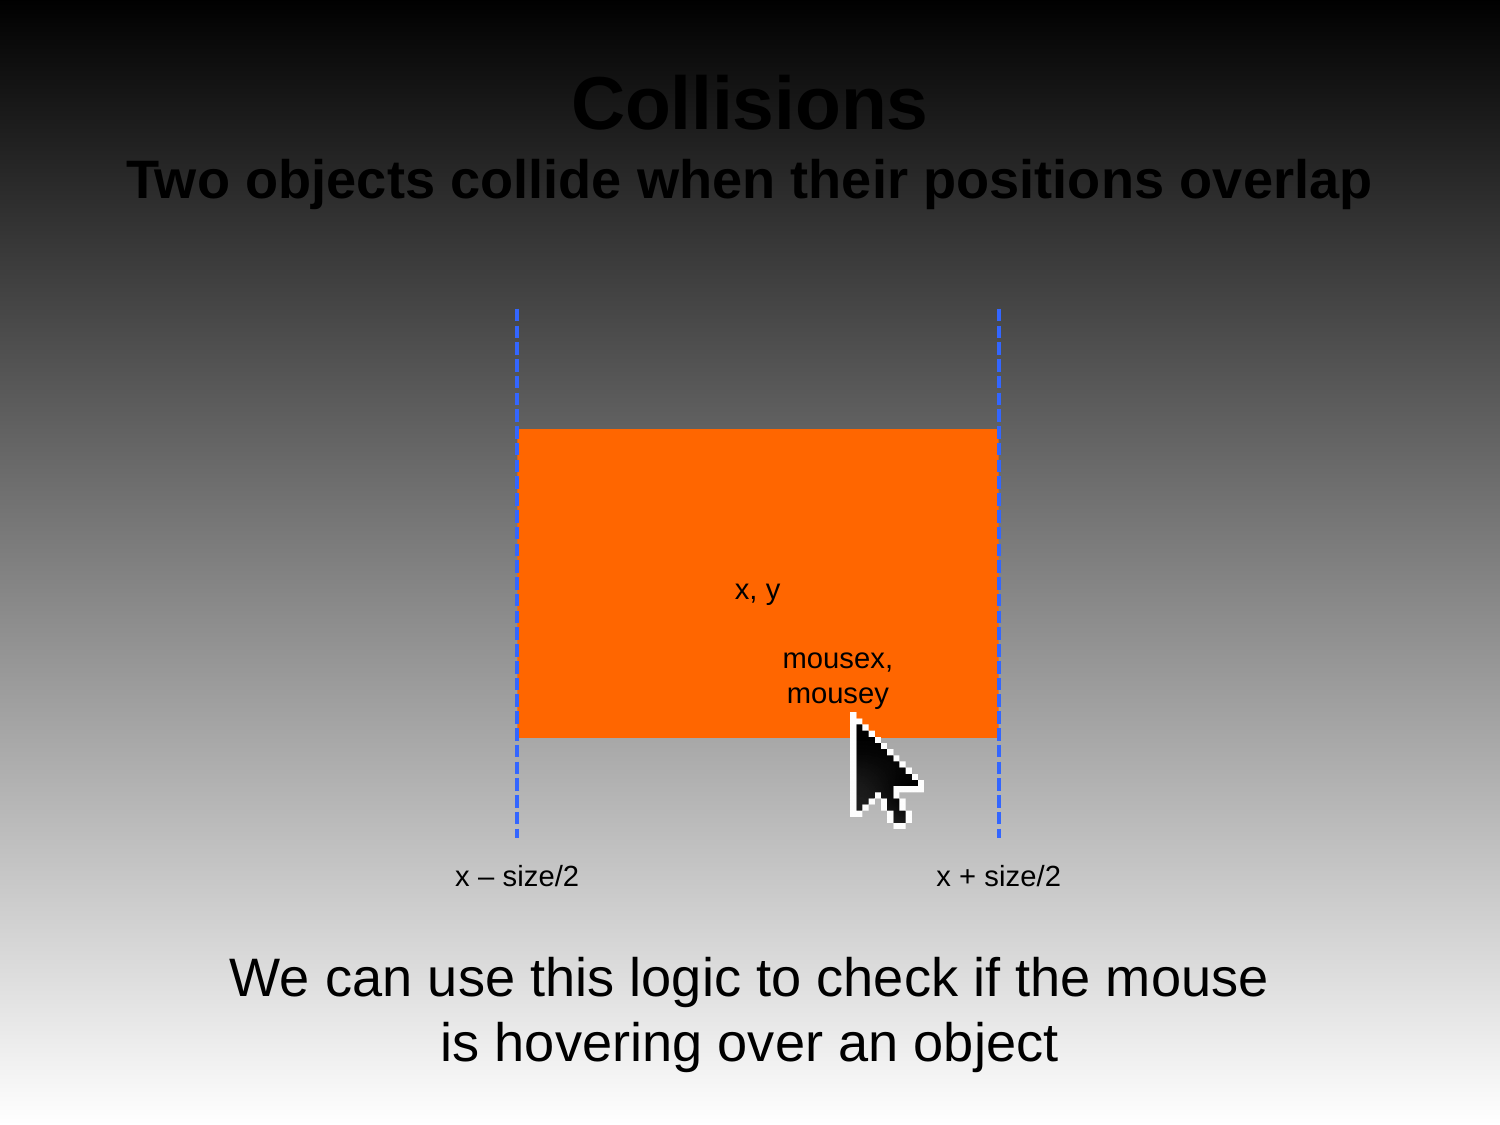

# Collisions Two objects collide when their positions overlap
x, y
mousex, mousey
x – size/2
x + size/2
We can use this logic to check if the mouse
is hovering over an object